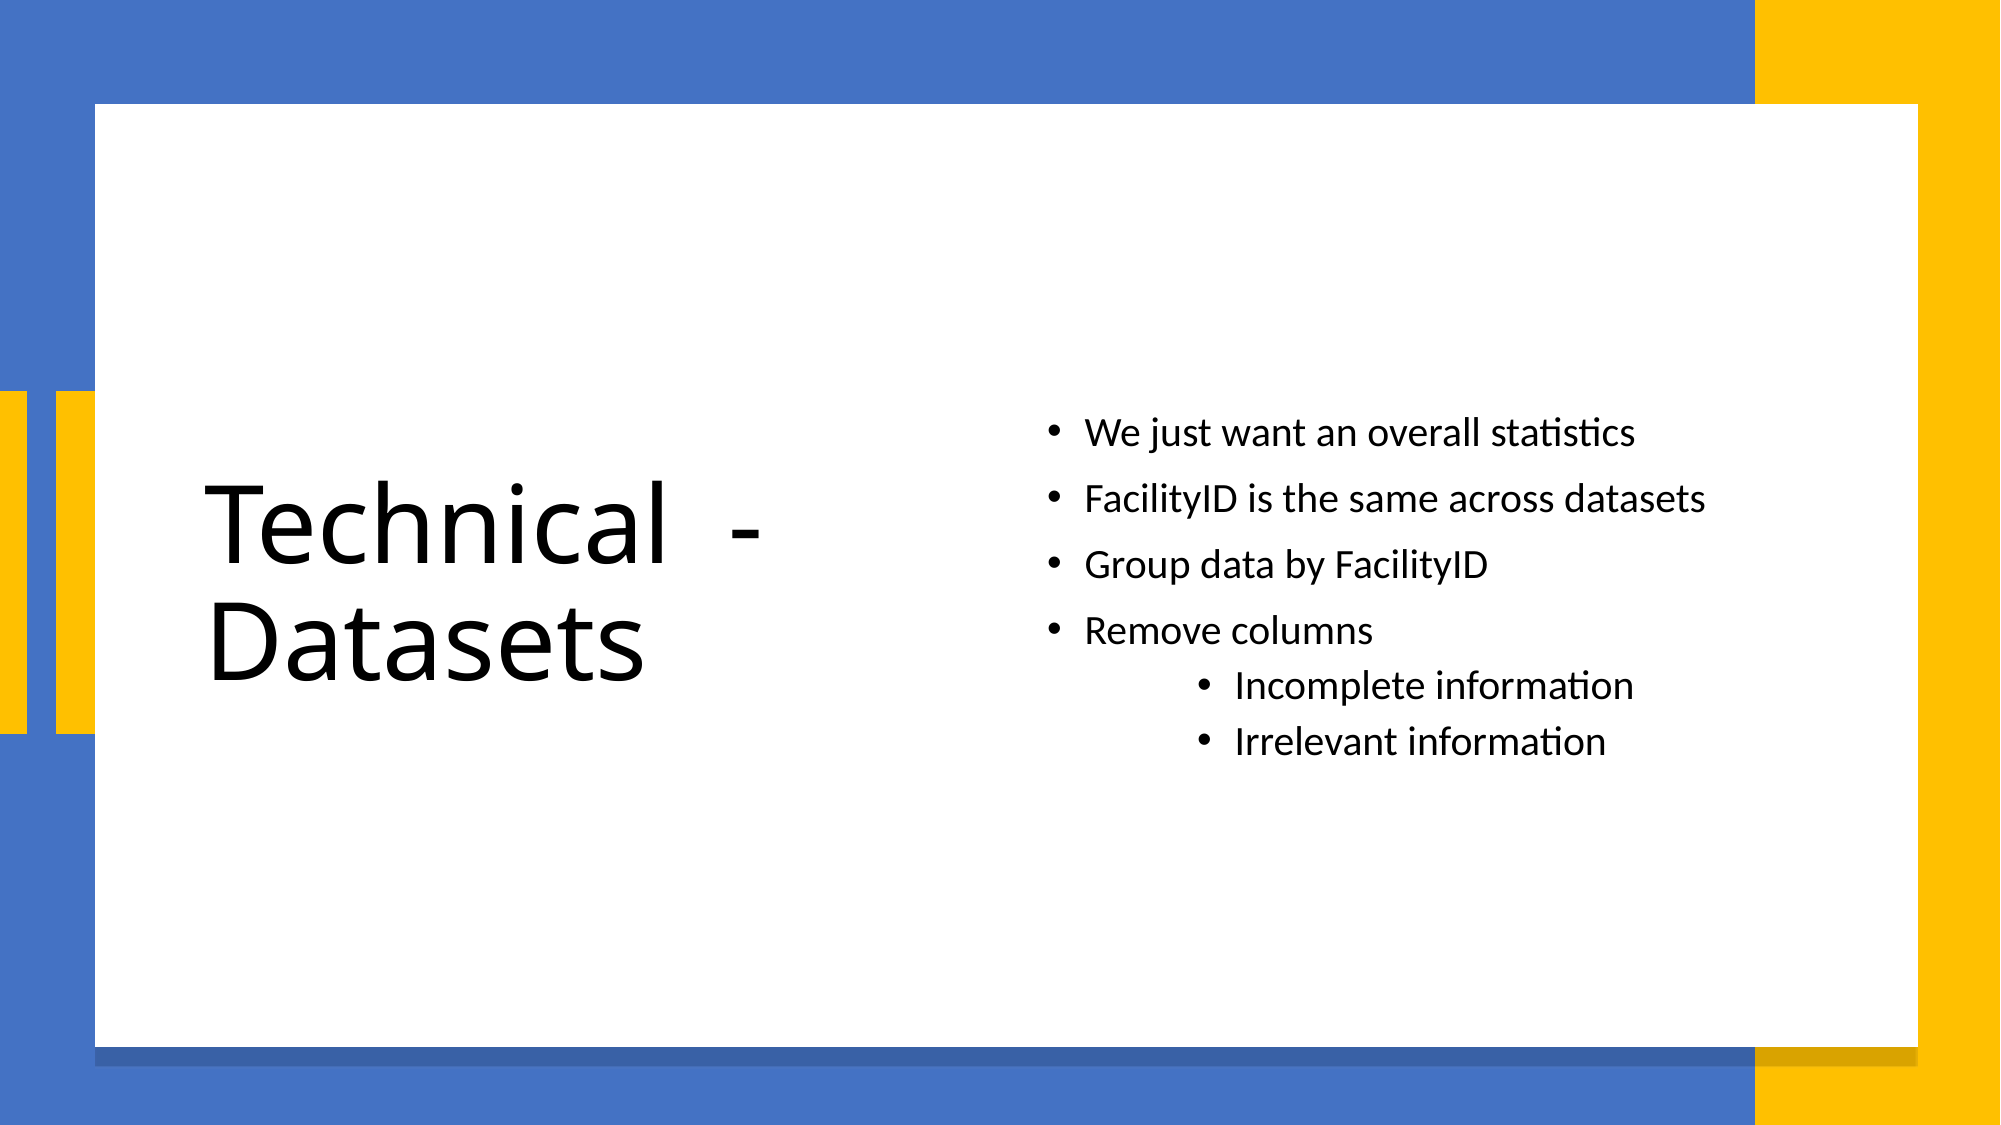

# Technical  - Datasets
We just want an overall statistics
FacilityID is the same across datasets
Group data by FacilityID
Remove columns
Incomplete information
Irrelevant information